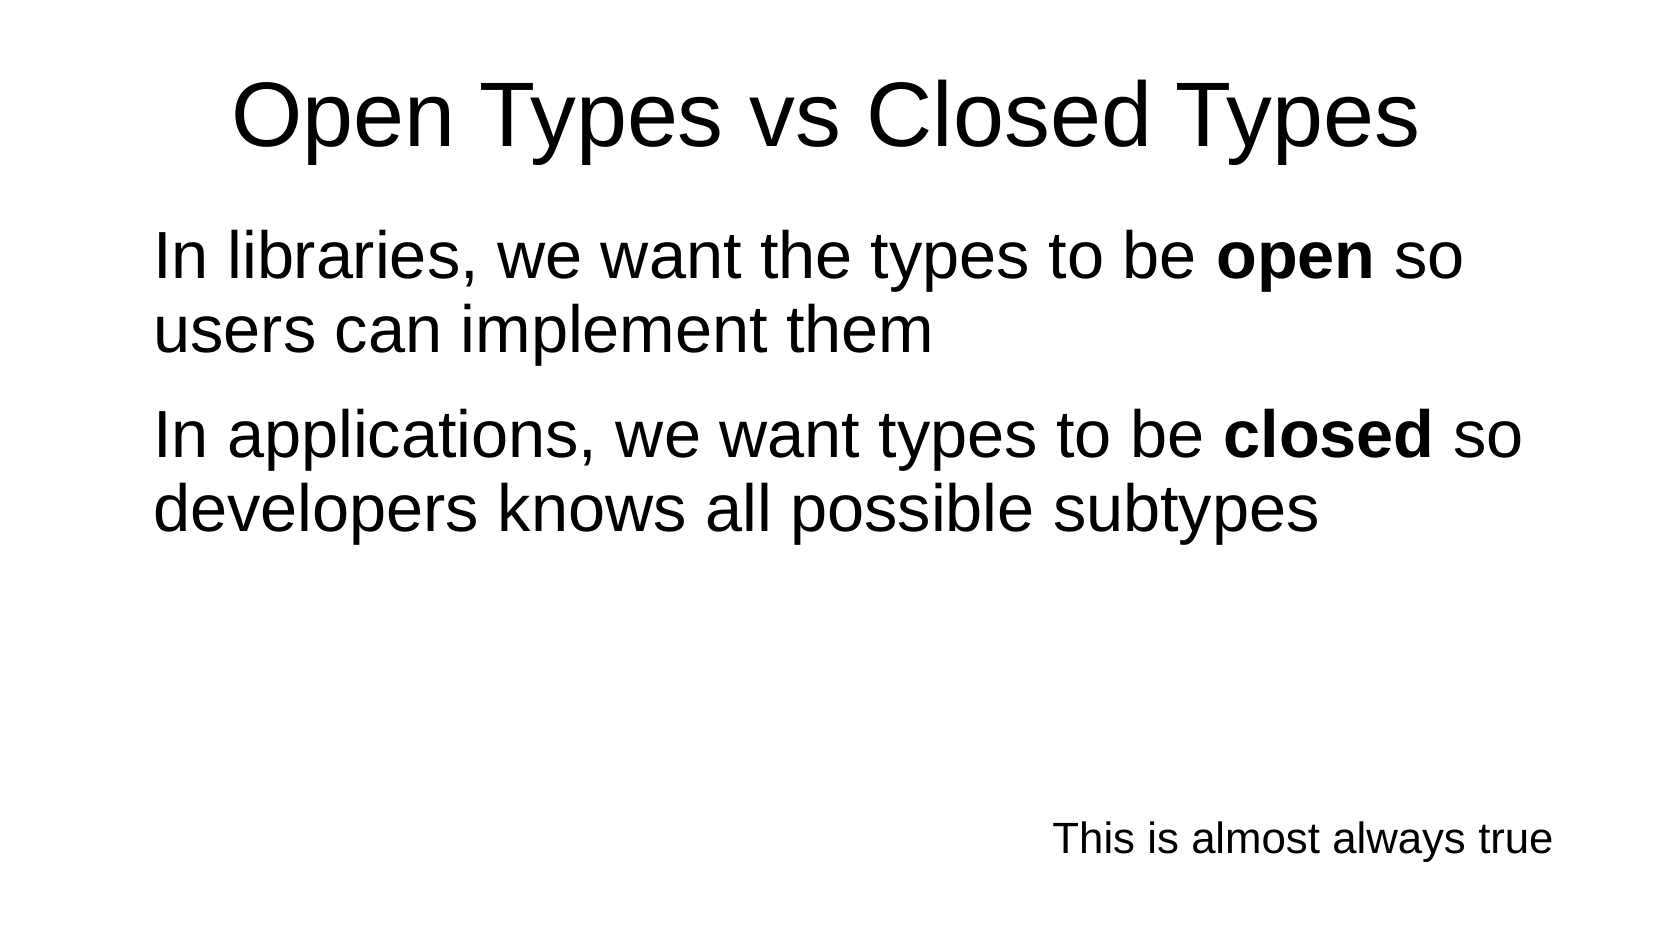

# Open Types vs Closed Types
In libraries, we want the types to be open so users can implement them
In applications, we want types to be closed so developers knows all possible subtypes
This is almost always true